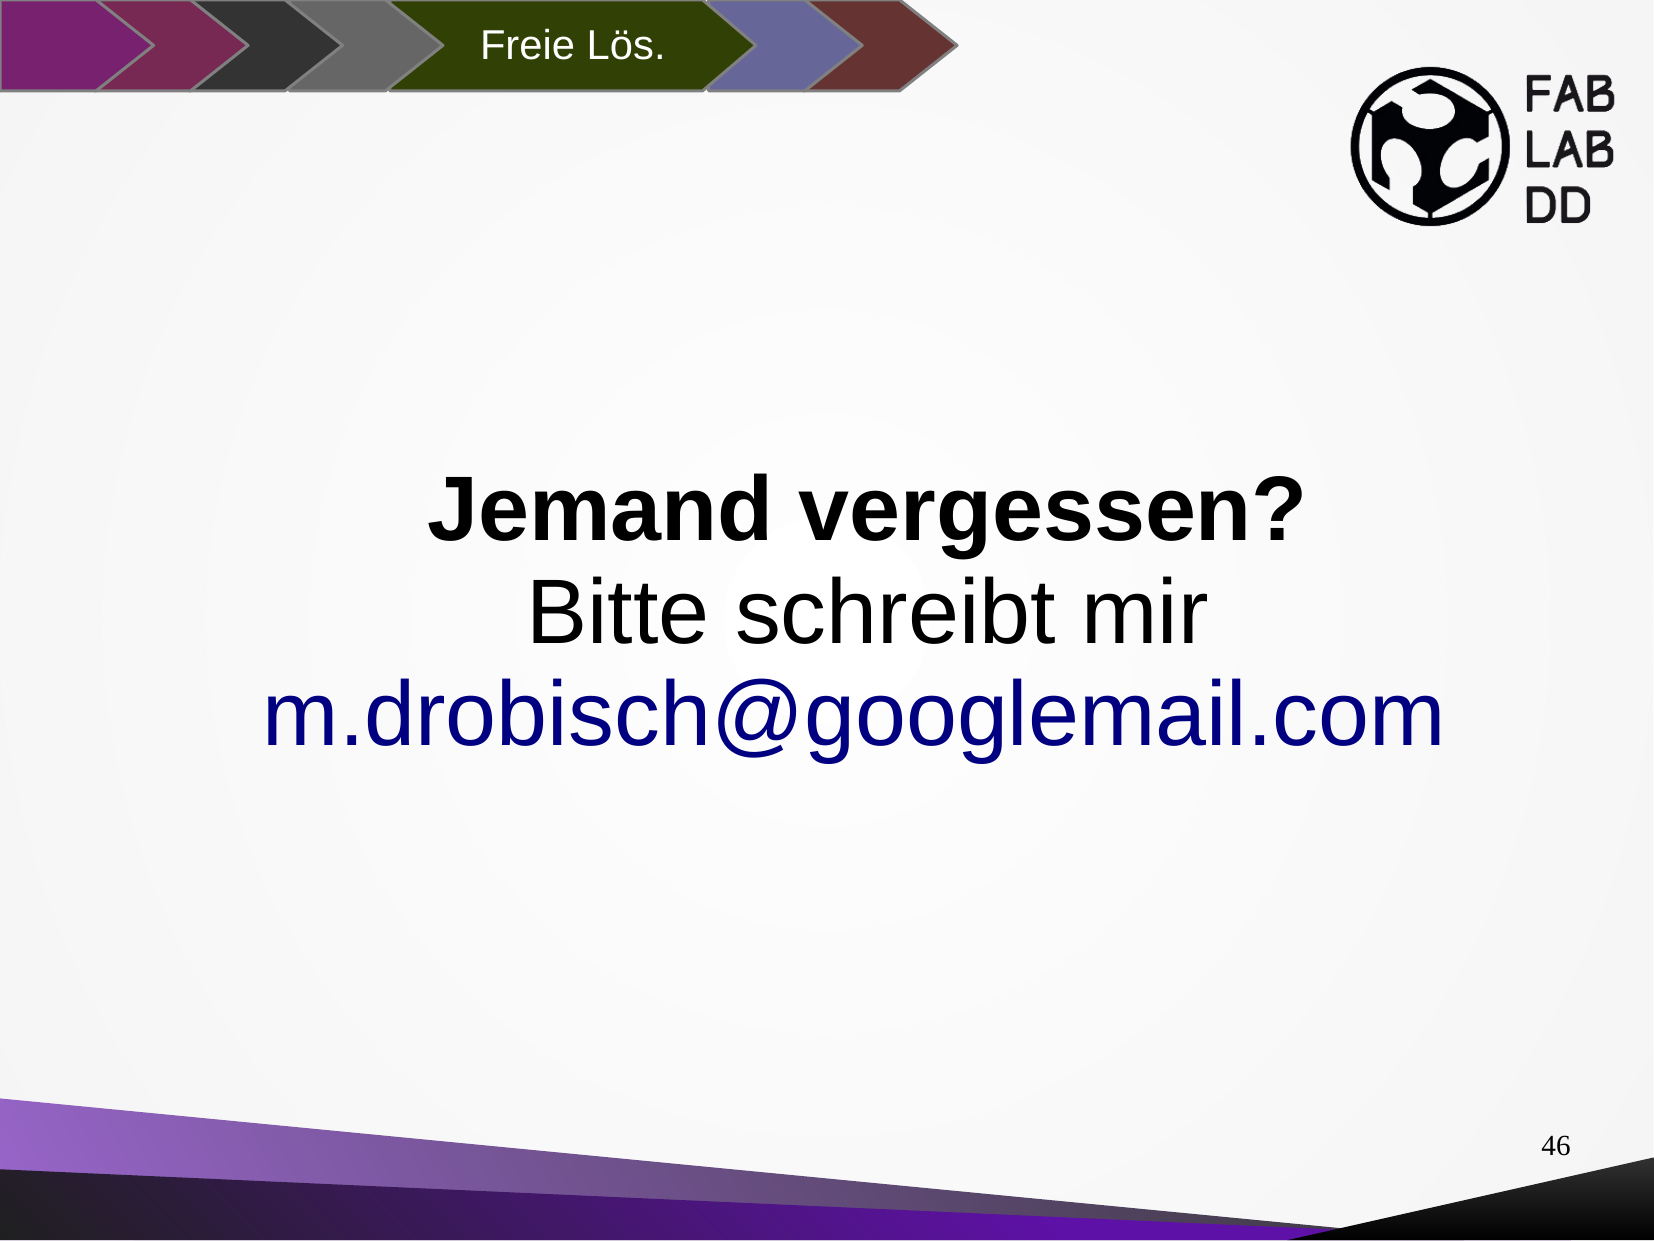

Freie Lös.
# Jemand vergessen? Bitte schreibt mir m.drobisch@googlemail.com